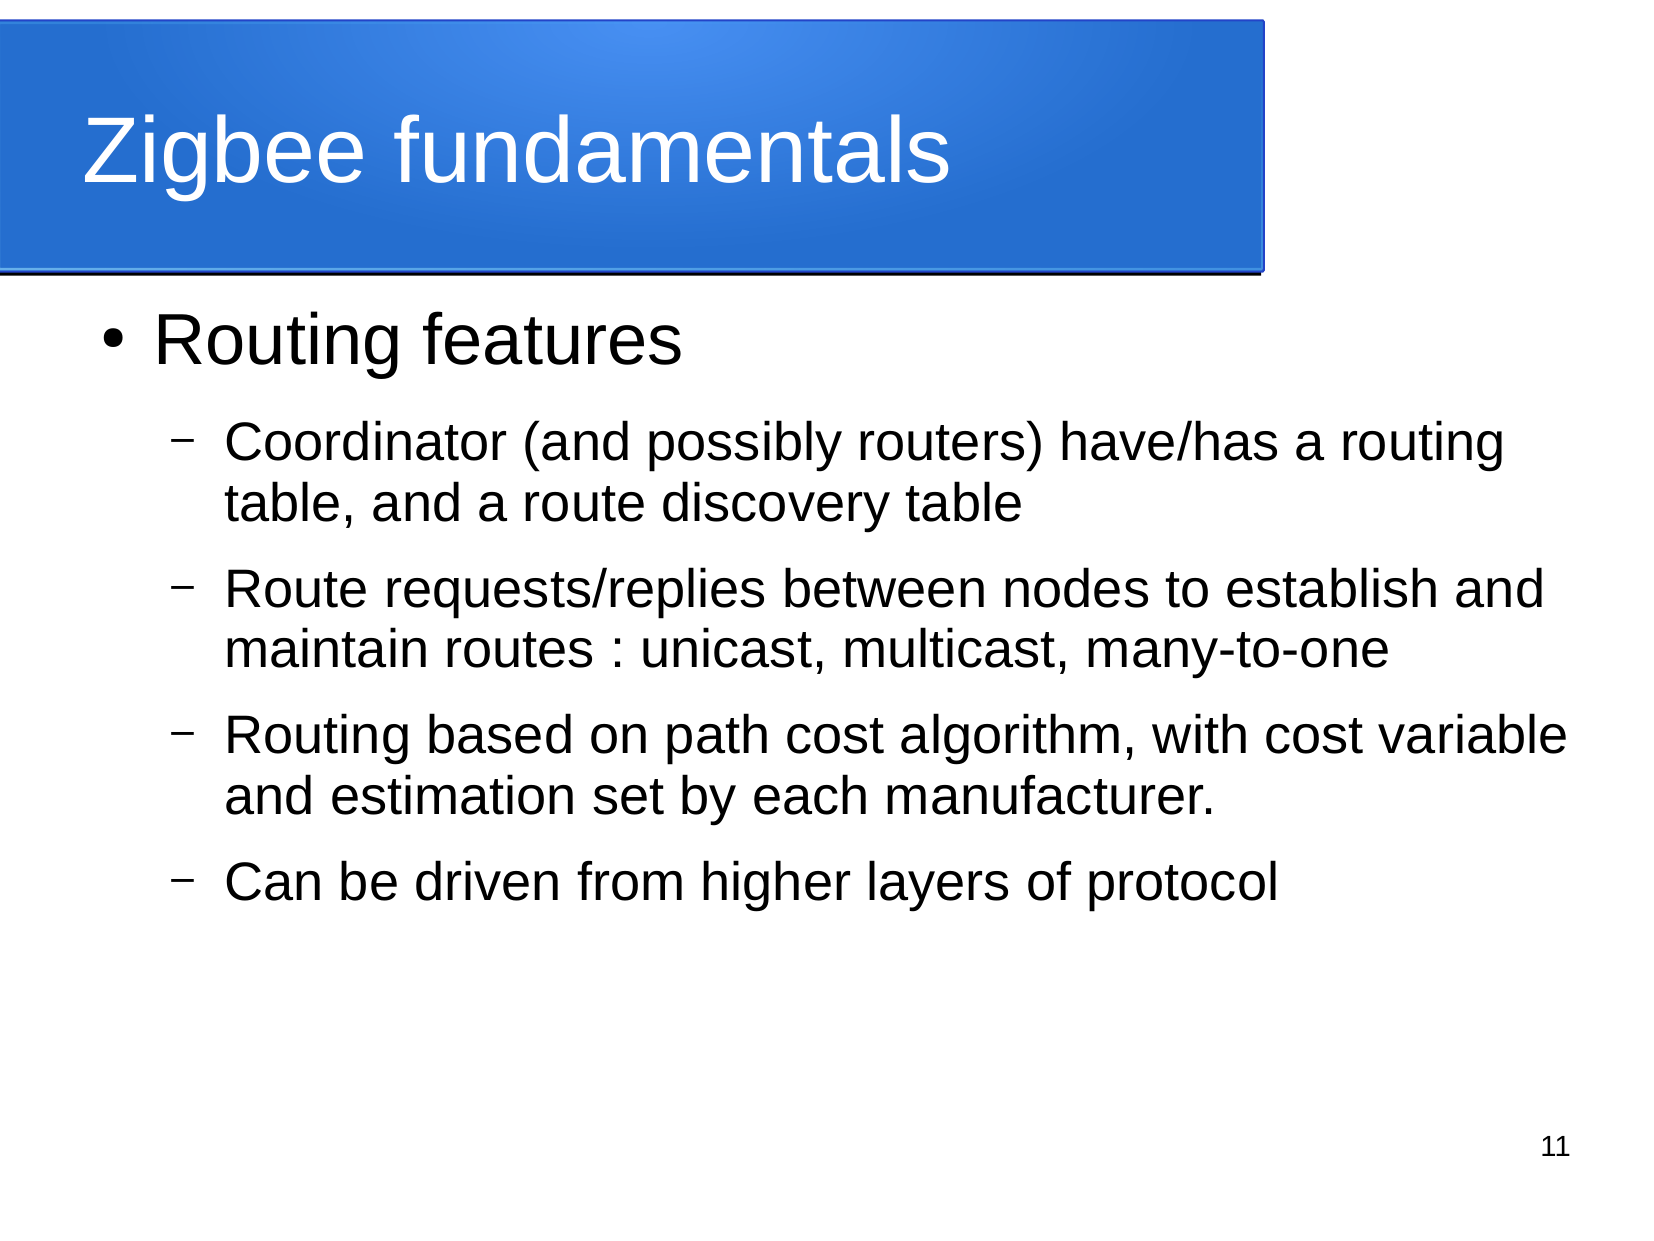

# Zigbee fundamentals
Routing features
Coordinator (and possibly routers) have/has a routing table, and a route discovery table
Route requests/replies between nodes to establish and maintain routes : unicast, multicast, many-to-one
Routing based on path cost algorithm, with cost variable and estimation set by each manufacturer.
Can be driven from higher layers of protocol
11